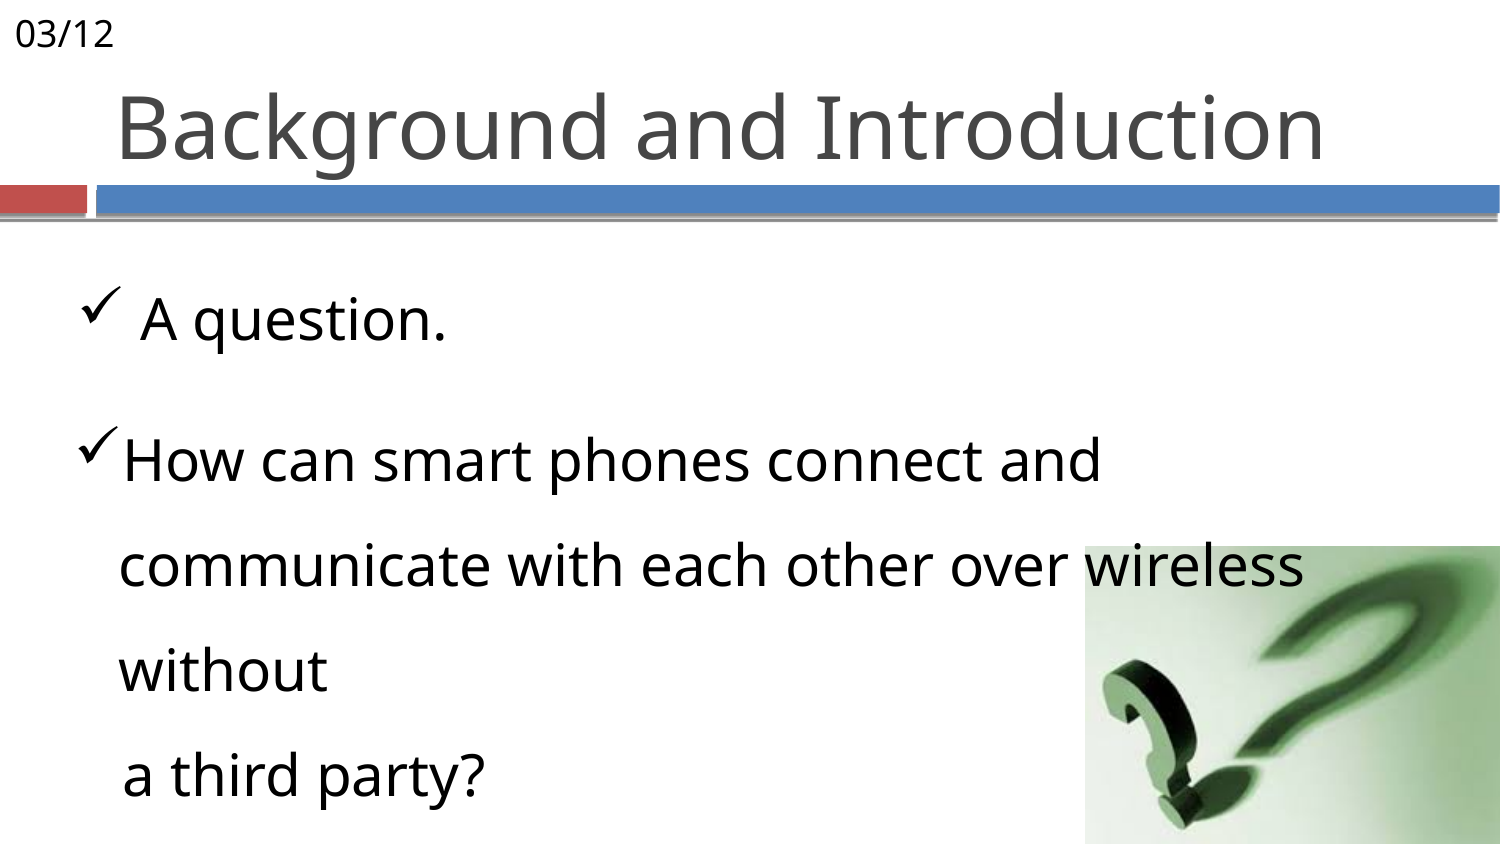

03/12
Background and Introduction
 A question.
How can smart phones connect and communicate with each other over wireless without
a third party?